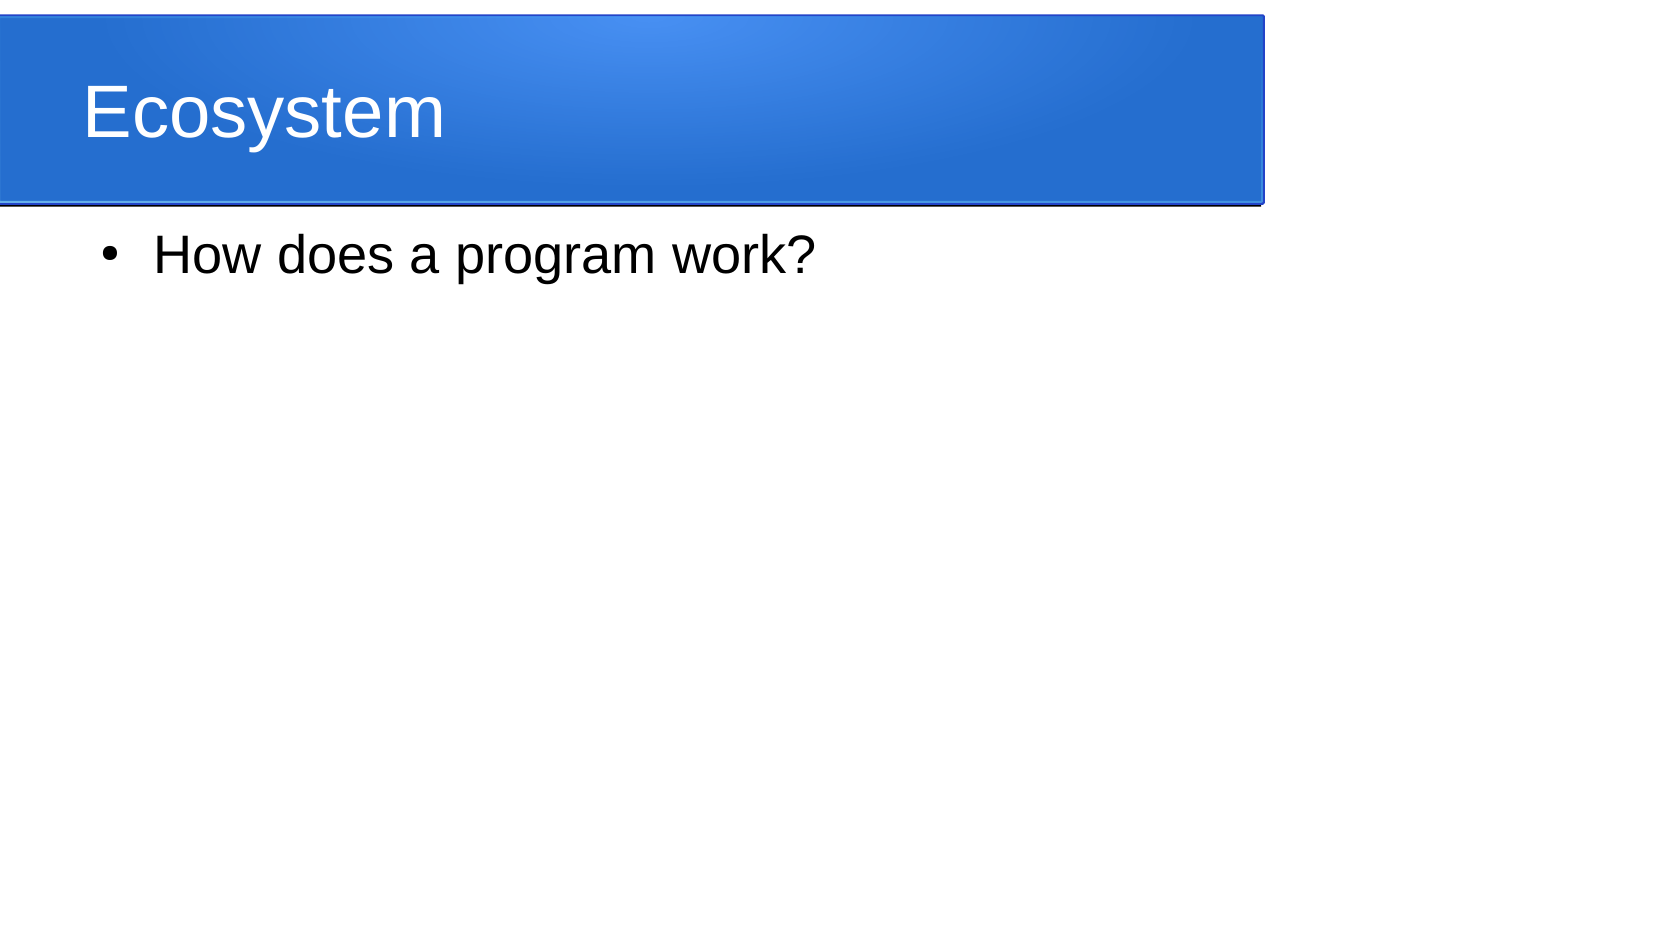

# Ecosystem
How does a program work?